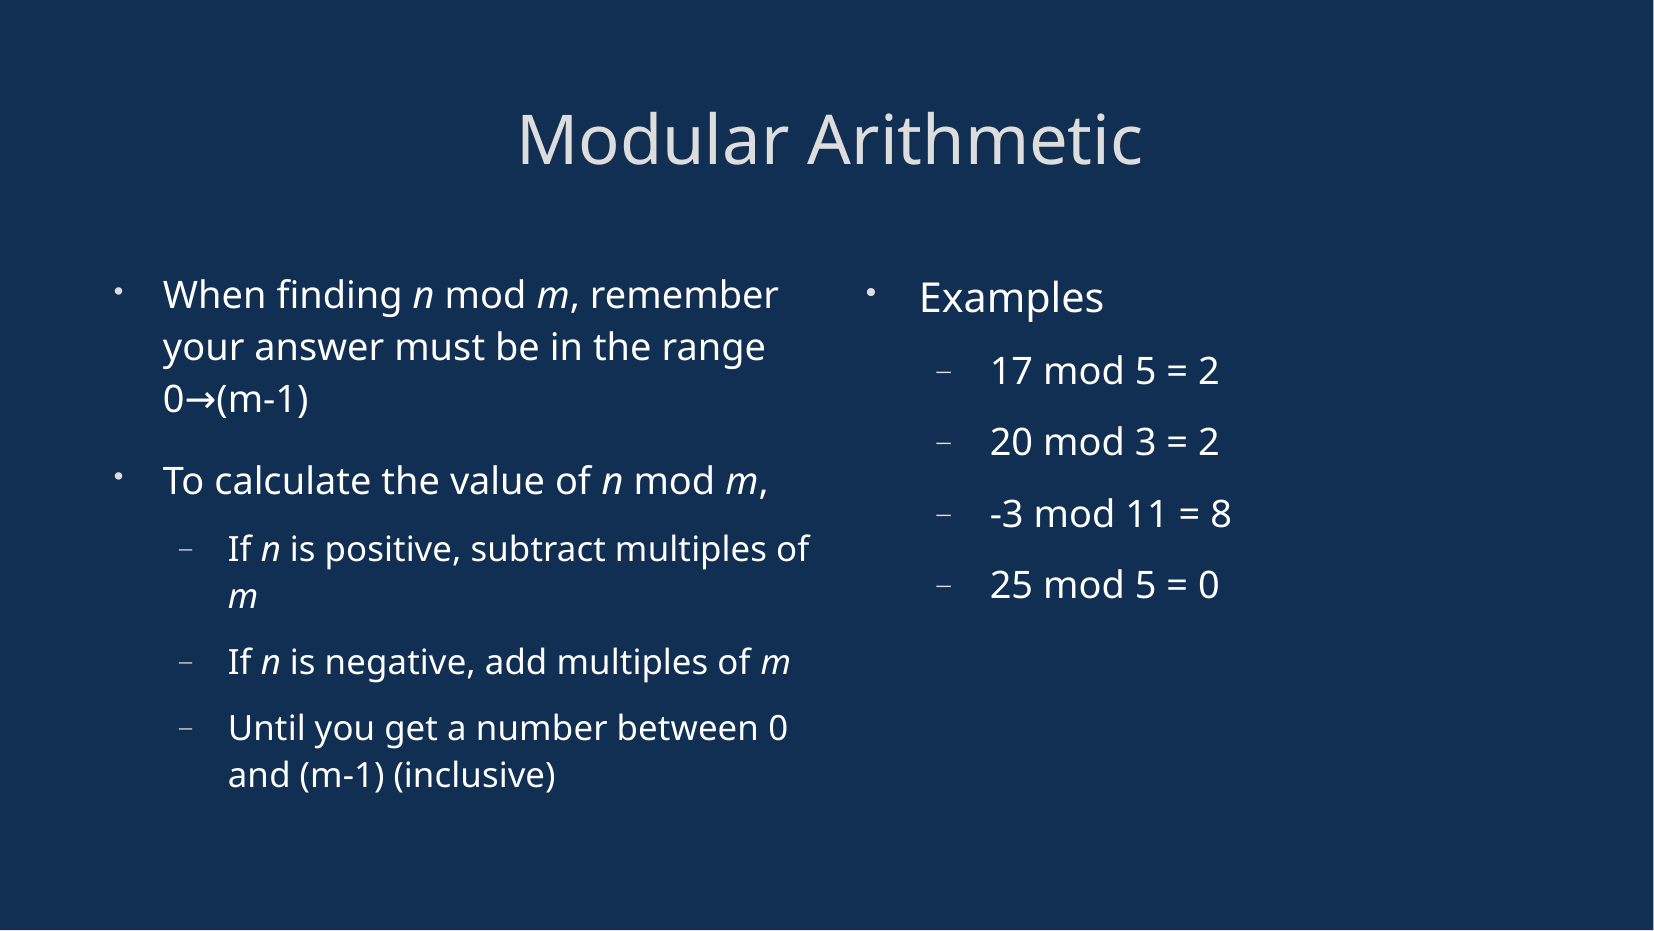

# Modular Arithmetic
When finding n mod m, remember your answer must be in the range 0→(m-1)
To calculate the value of n mod m,
If n is positive, subtract multiples of m
If n is negative, add multiples of m
Until you get a number between 0 and (m-1) (inclusive)
Examples
17 mod 5 = 2
20 mod 3 = 2
-3 mod 11 = 8
25 mod 5 = 0